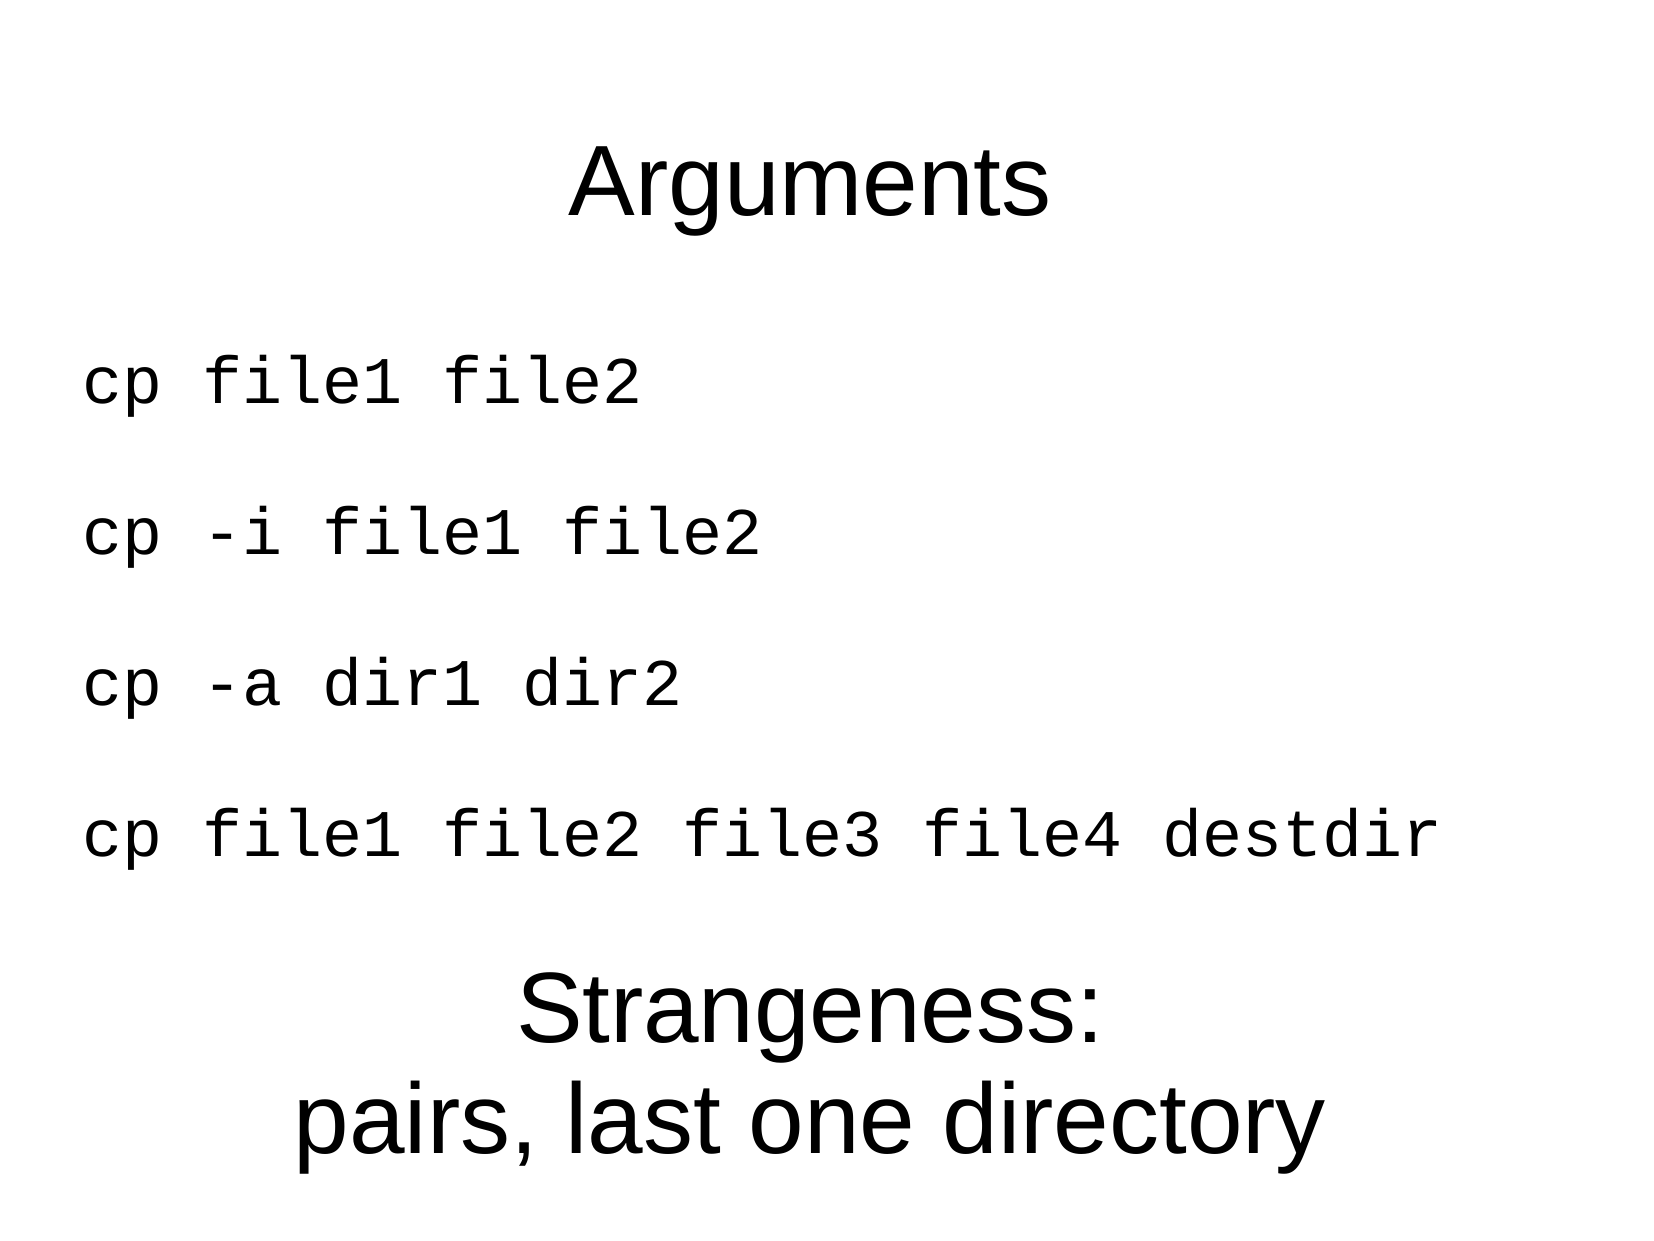

Arguments
cp file1 file2
cp -i file1 file2
cp -a dir1 dir2
cp file1 file2 file3 file4 destdir
Strangeness:
pairs, last one directory